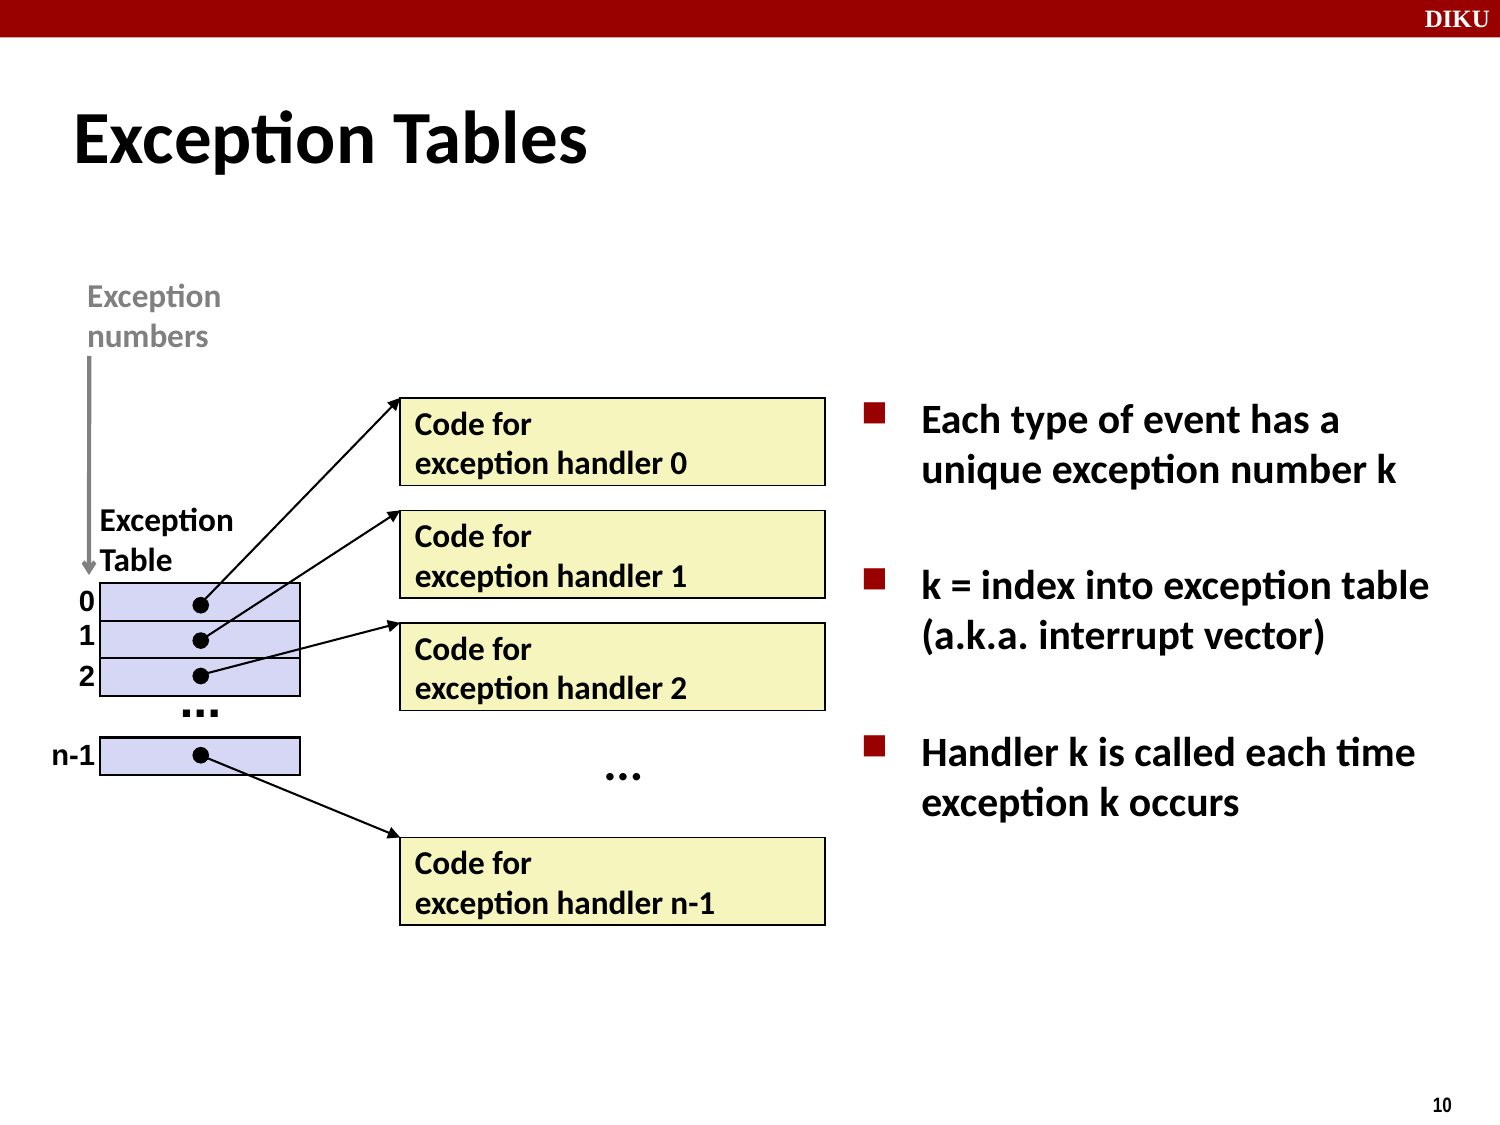

# Exception Tables
Exception
numbers
Each type of event has a
unique exception number k
k = index into exception table
(a.k.a. interrupt vector)
Handler k is called each time
exception k occurs
Code for
exception handler 0
Exception
Table
Code for
exception handler 1
0
1
Code for
exception handler 2
2
...
...
n-1
Code for
exception handler n-1